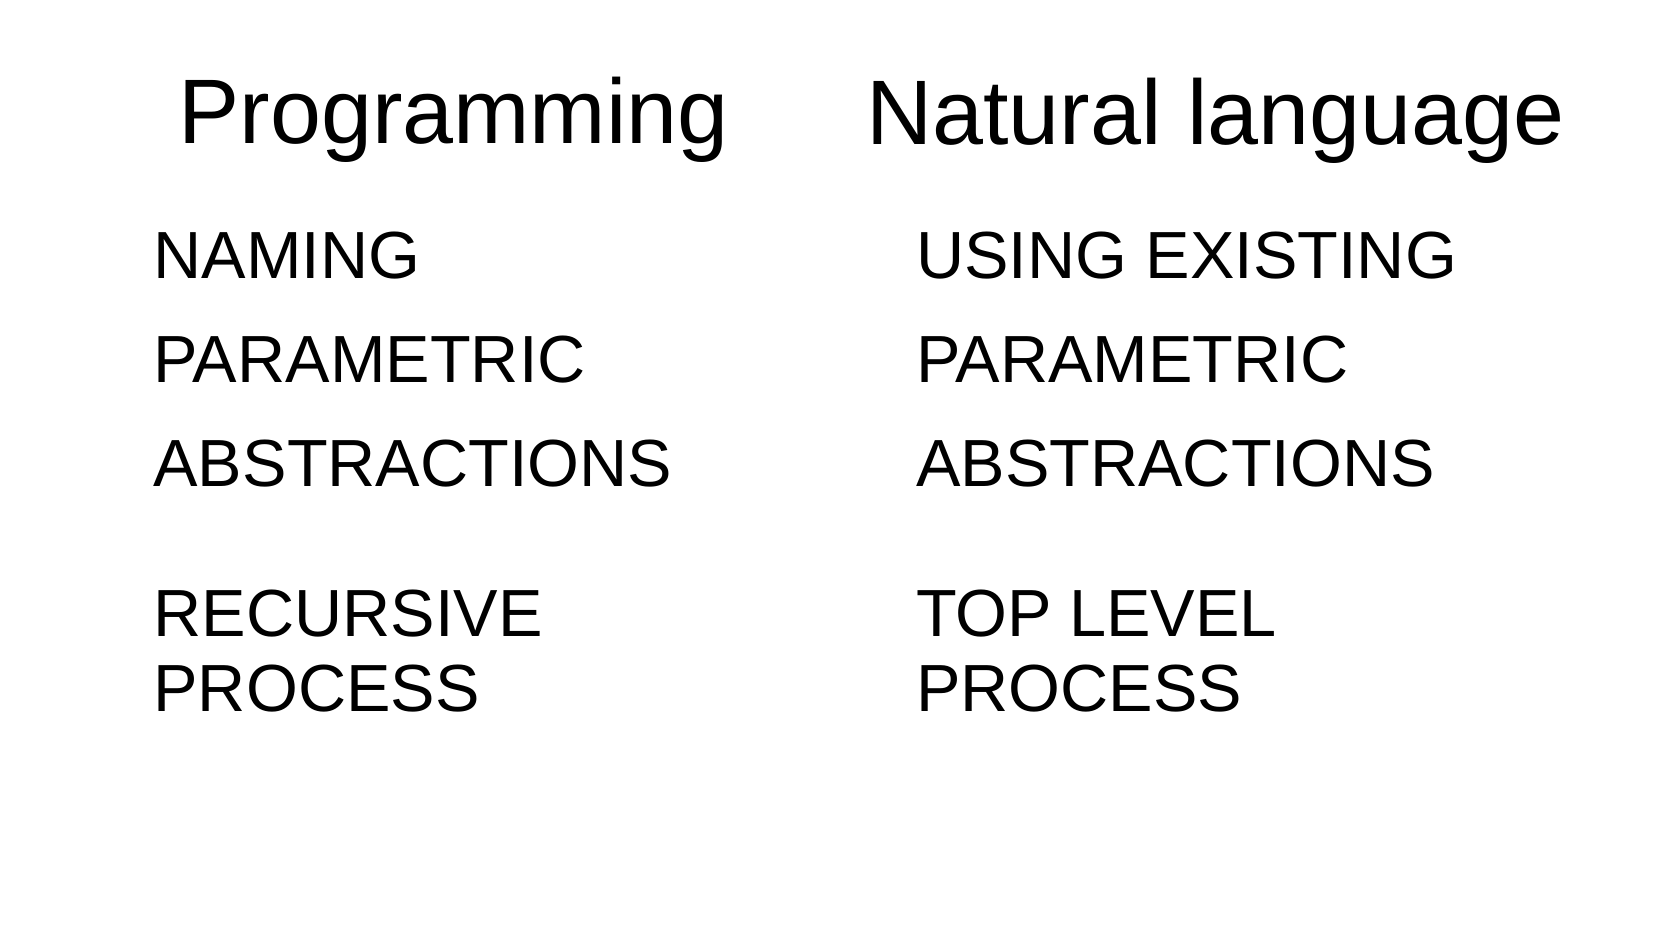

# Programming
Natural language
NAMING
PARAMETRIC
ABSTRACTIONS
RECURSIVE PROCESS
USING EXISTING
PARAMETRIC
ABSTRACTIONS
TOP LEVEL PROCESS